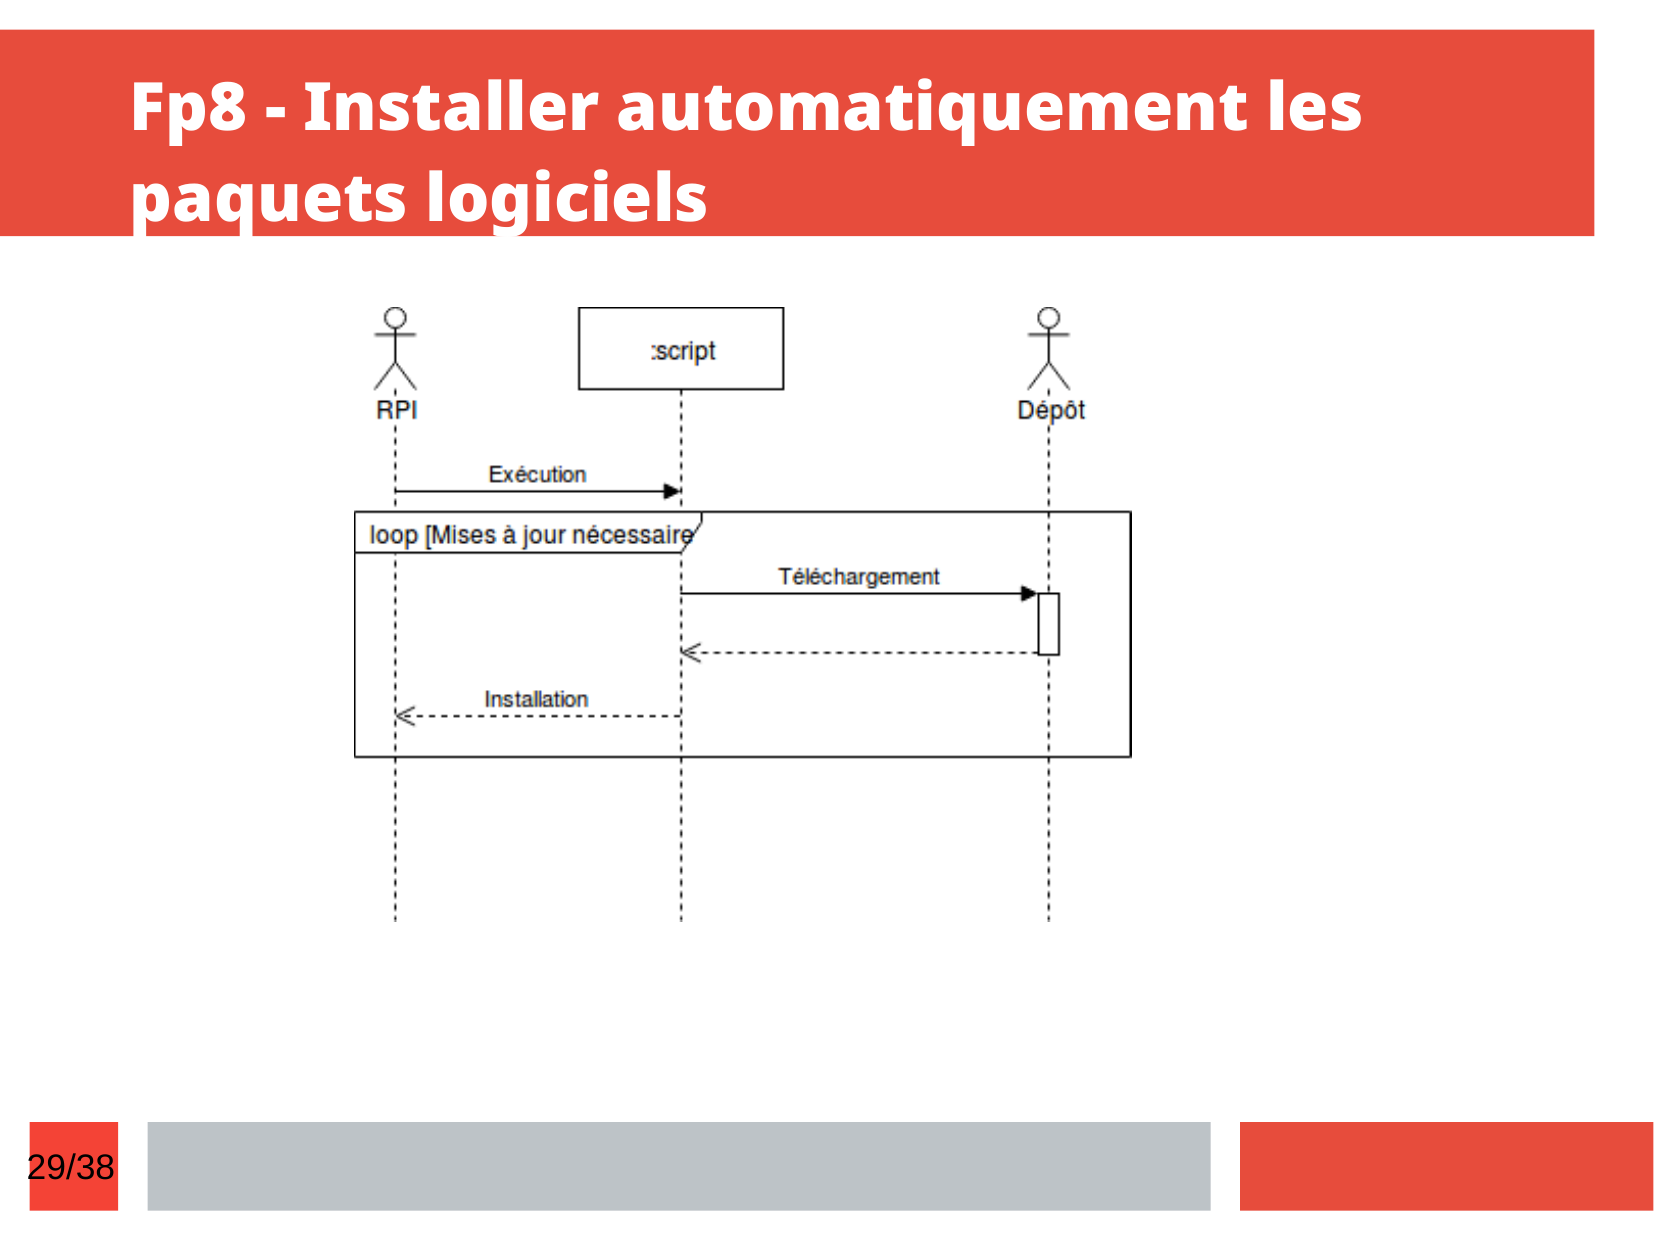

# Fp8 - Installer automatiquement les paquets logiciels